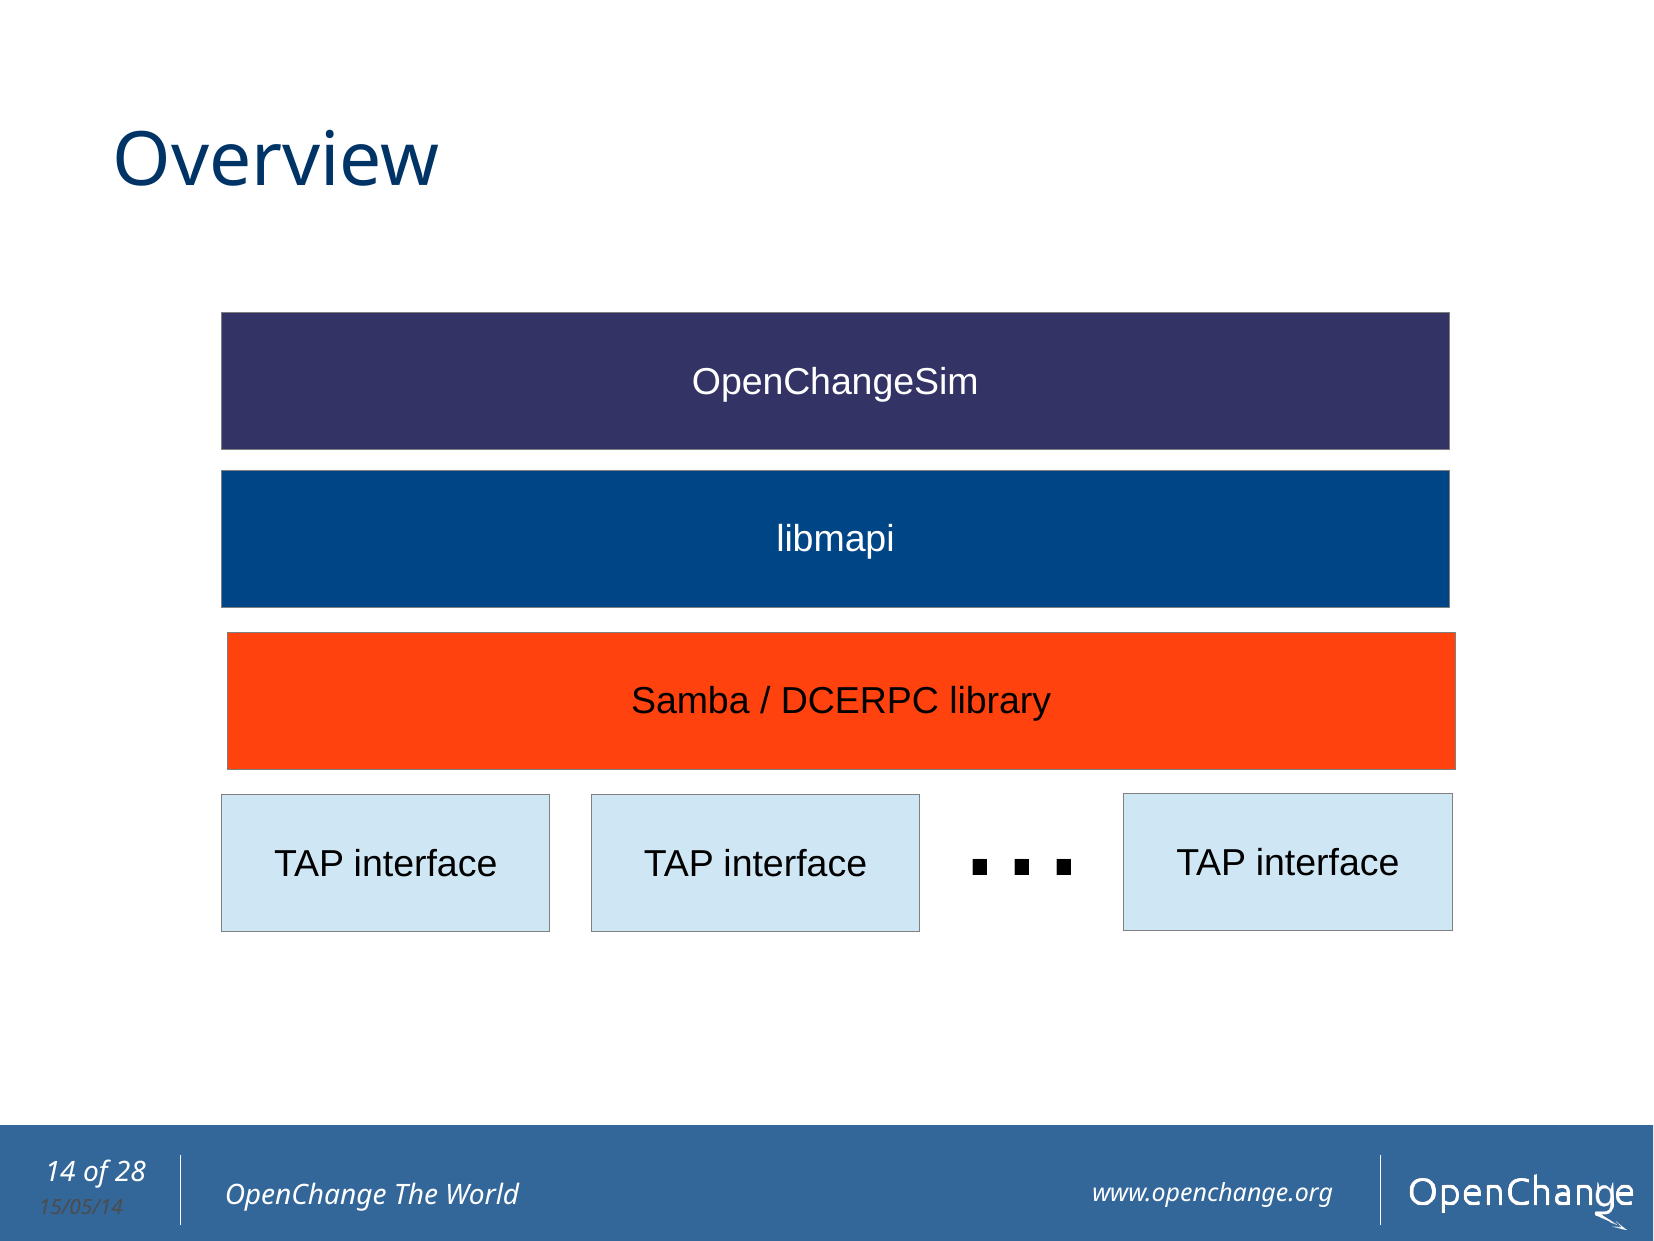

# Overview
OpenChangeSim
libmapi
Samba / DCERPC library
...
TAP interface
TAP interface
TAP interface